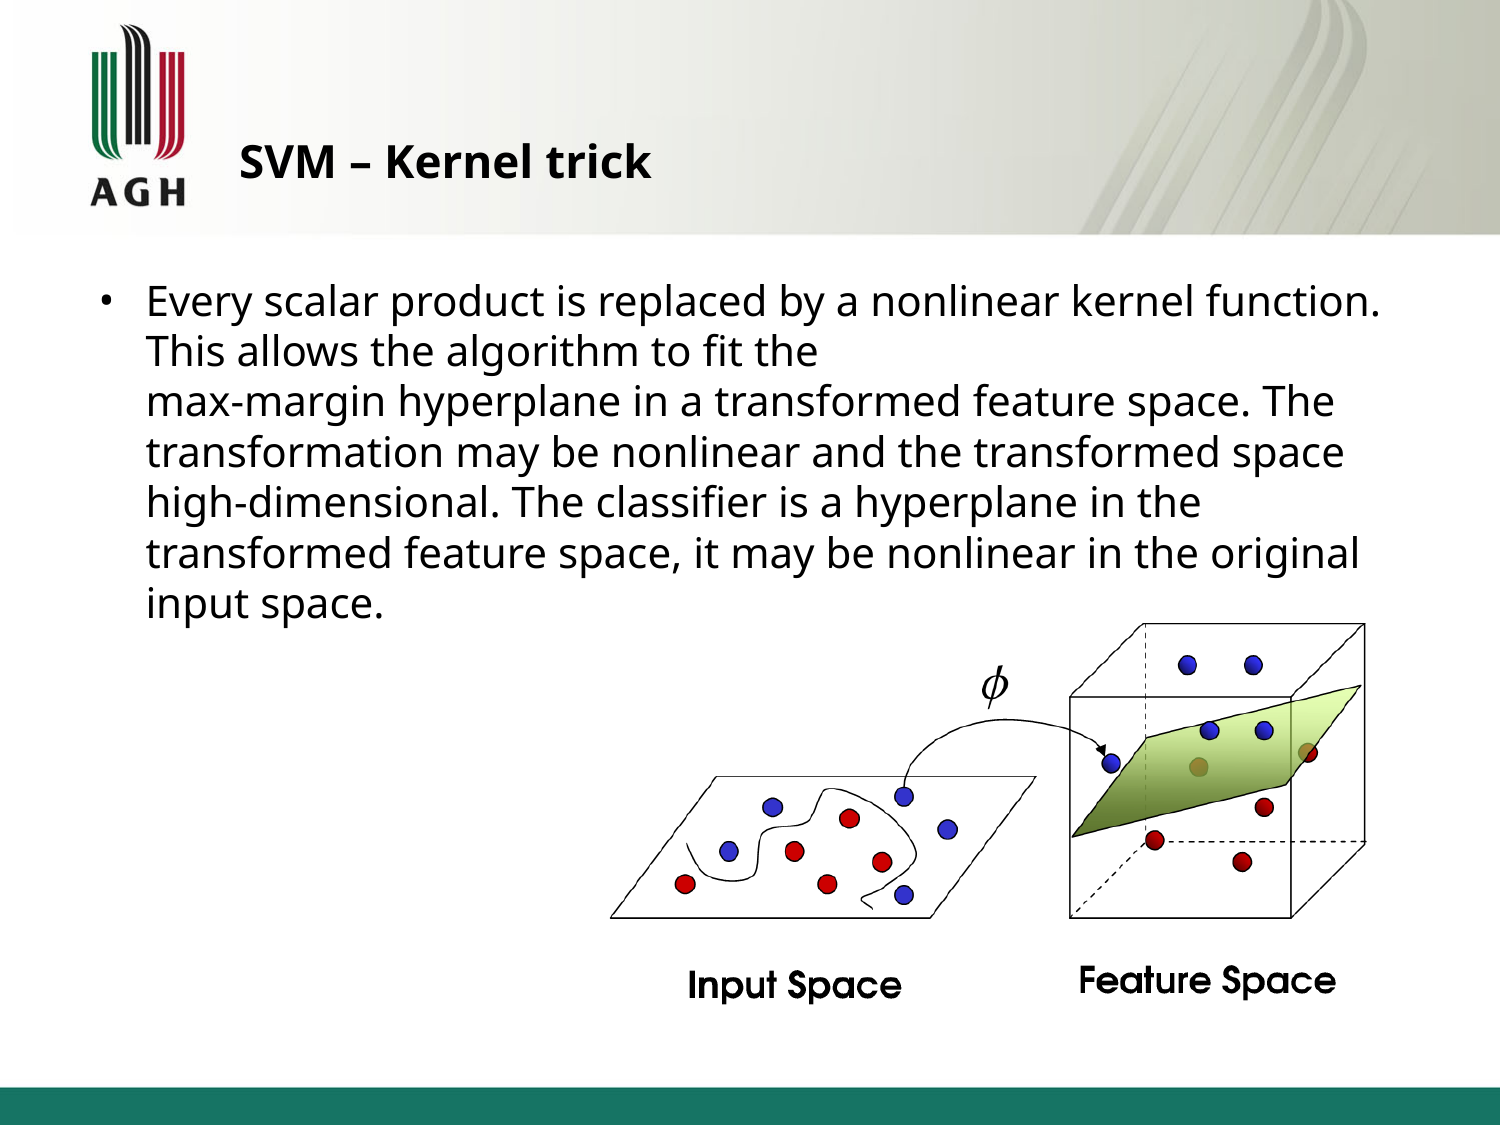

SVM – Kernel trick
Every scalar product is replaced by a nonlinear kernel function. This allows the algorithm to fit the
max-margin hyperplane in a transformed feature space. The transformation may be nonlinear and the transformed space high-dimensional. The classifier is a hyperplane in the transformed feature space, it may be nonlinear in the original input space.